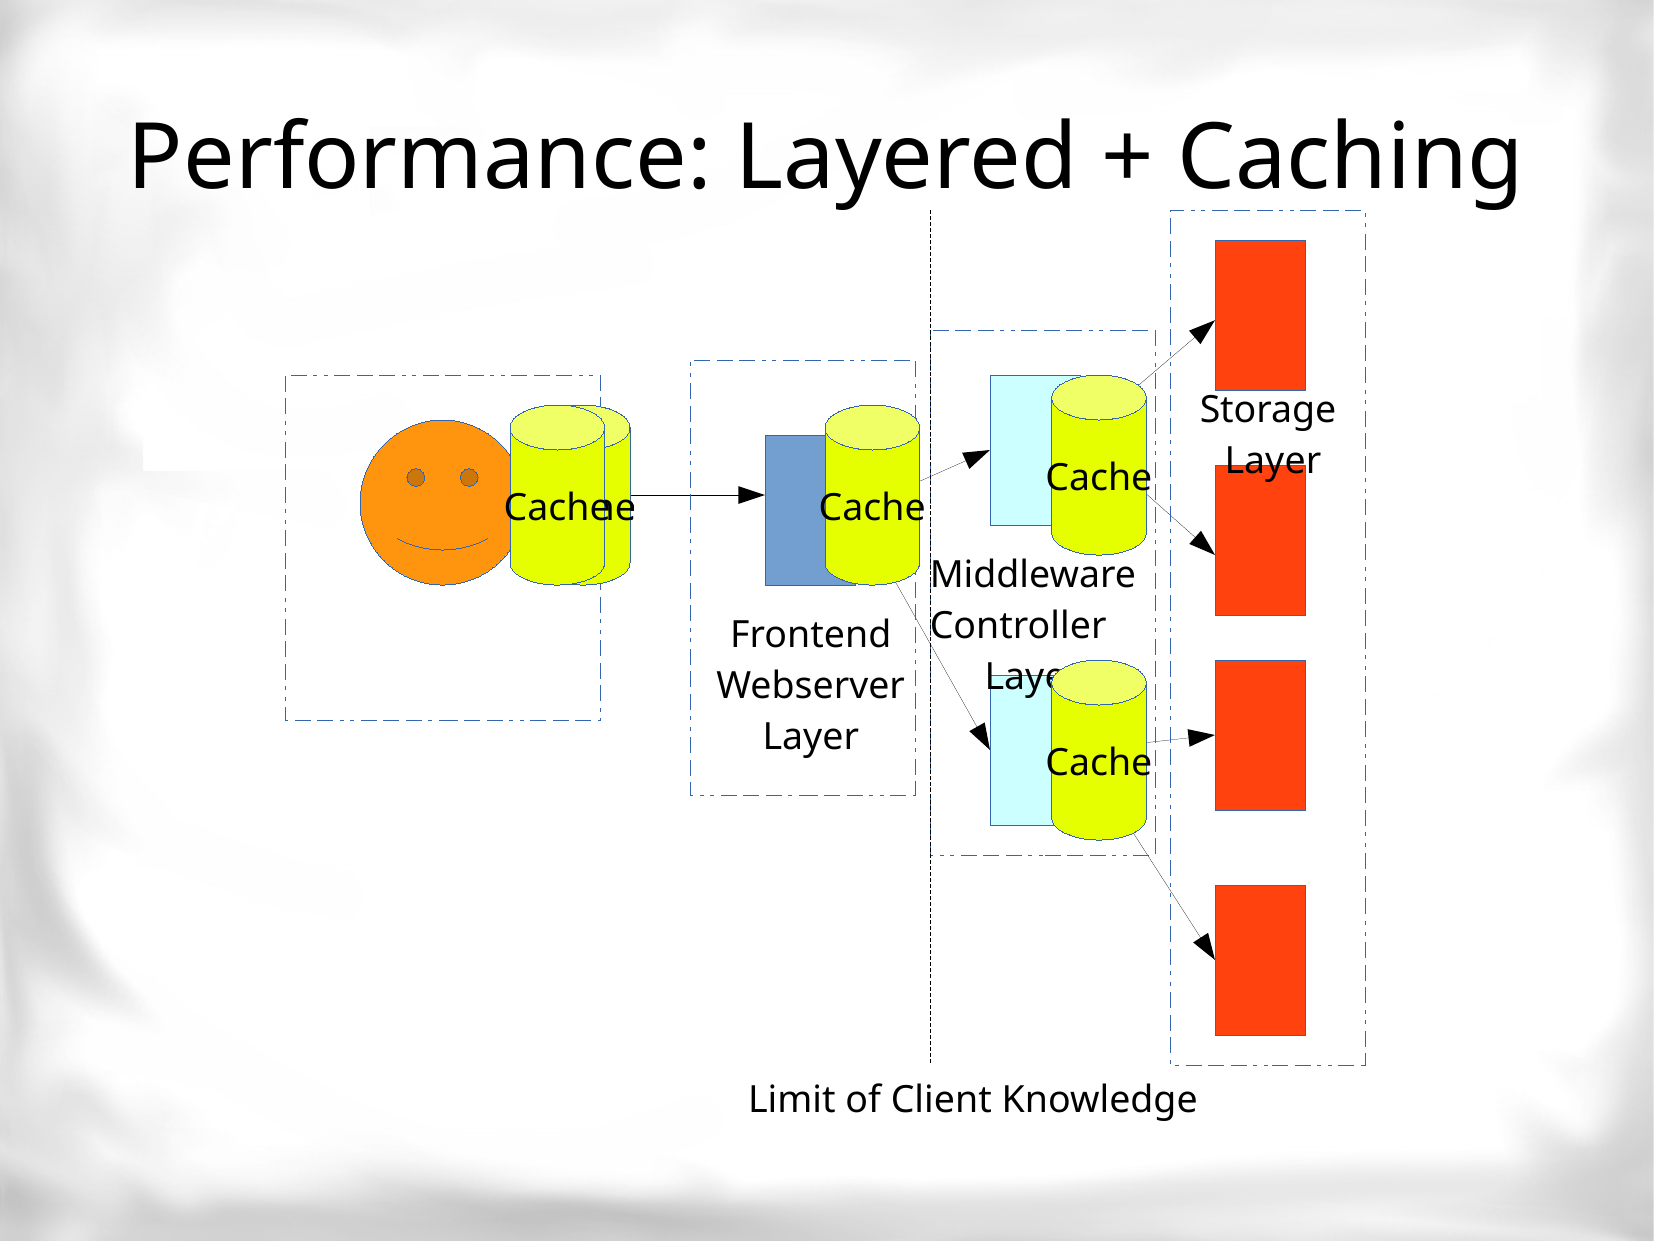

# Performance: Layered + Caching
Cache
Storage
Layer
Cache
Cache
Cache
Cache
Cache
Middleware
Controller
Layer
Frontend
Webserver
Layer
Cache
Limit of Client Knowledge